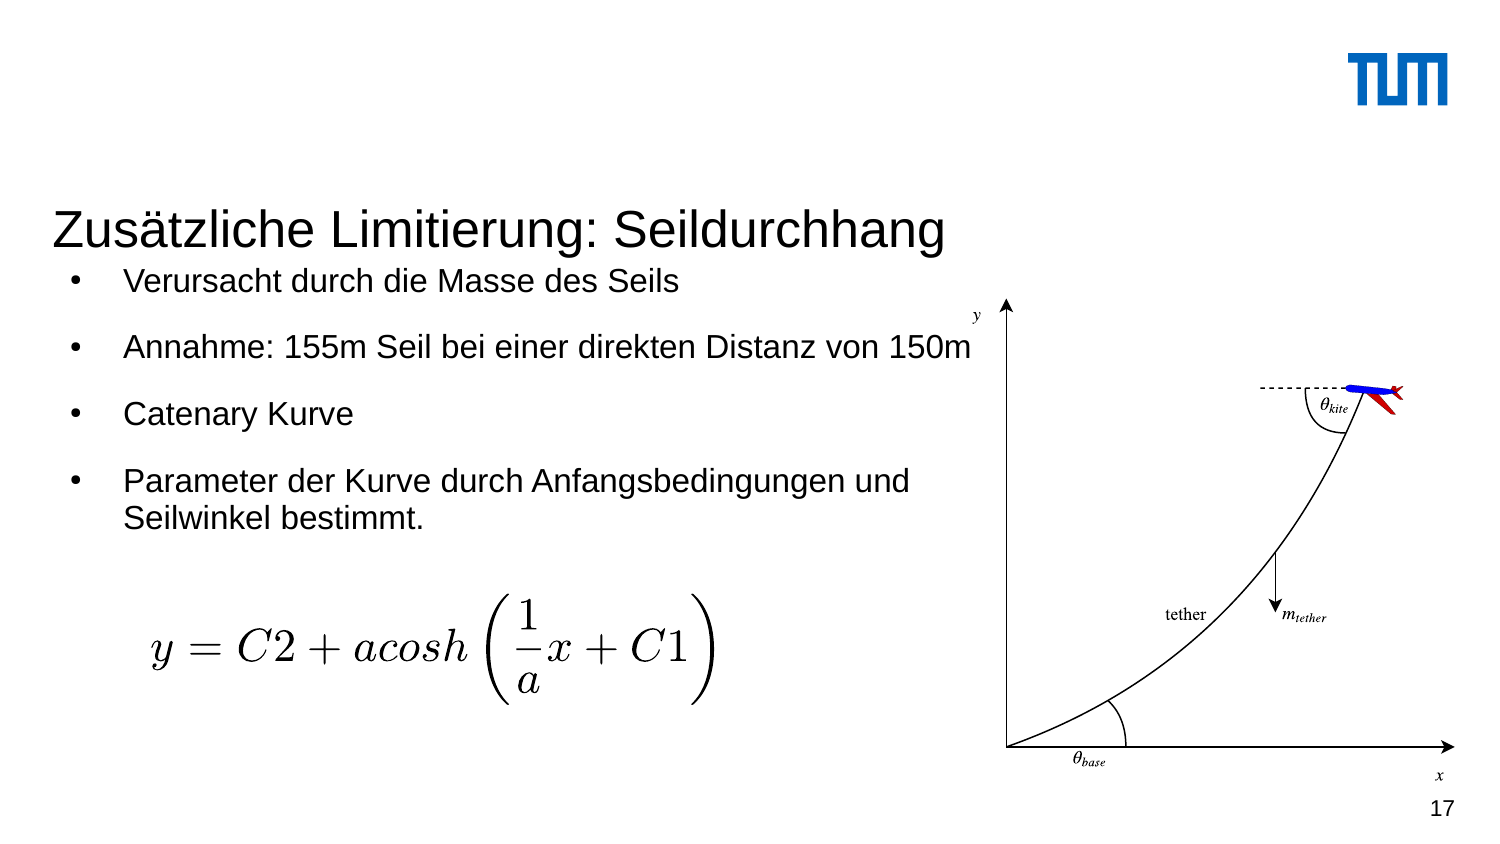

# Zusätzliche Limitierung: Seildurchhang
Verursacht durch die Masse des Seils
Annahme: 155m Seil bei einer direkten Distanz von 150m
Catenary Kurve
Parameter der Kurve durch Anfangsbedingungen und Seilwinkel bestimmt.